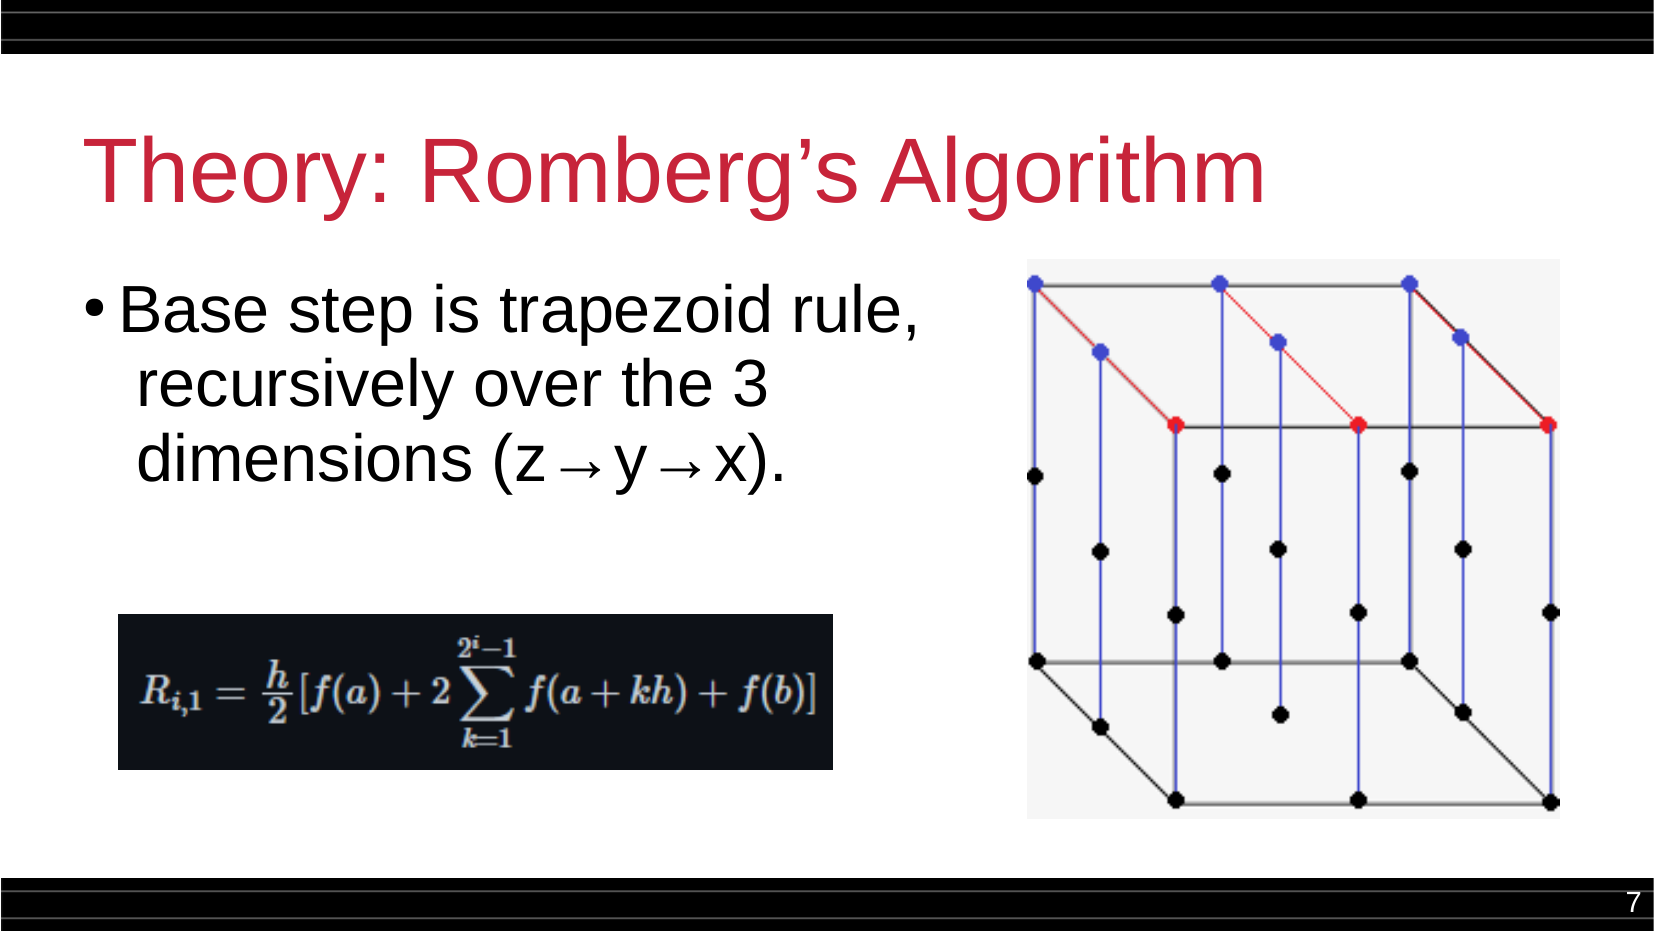

# Theory: Romberg’s Algorithm
Base step is trapezoid rule,
 recursively over the 3
 dimensions (z→y→x).